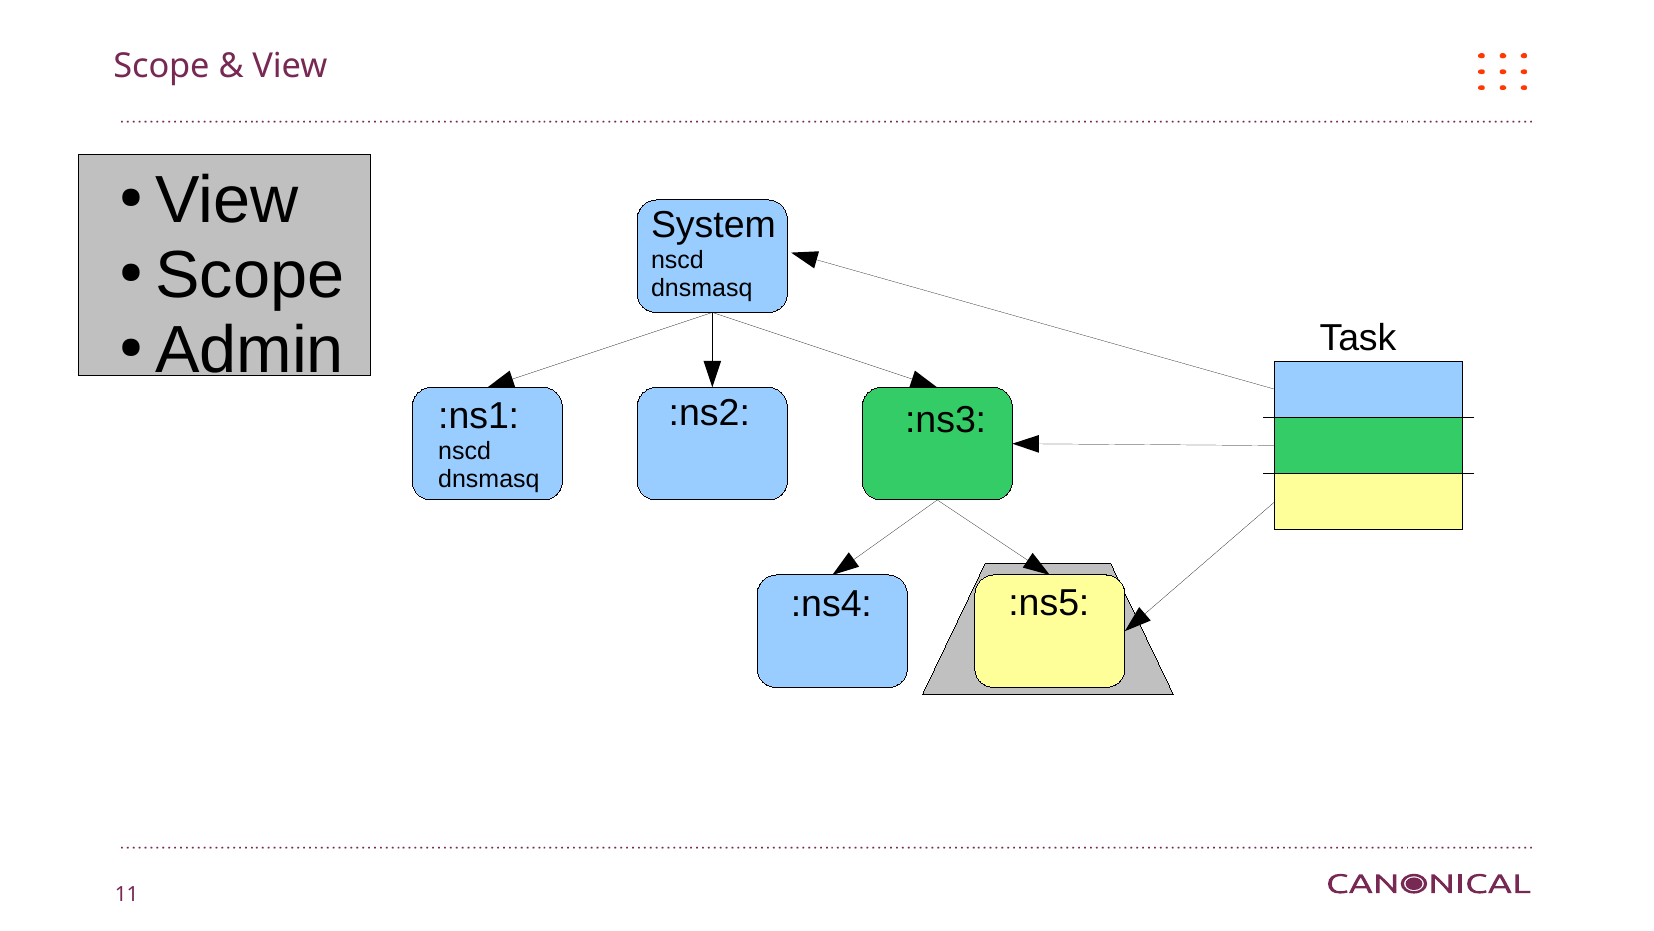

# Scope & View
View
Scope
Admin
System
nscd
dnsmasq
Task
:ns2:
:ns1:
nscd
dnsmasq
:ns3:
:ns5:
:ns4: